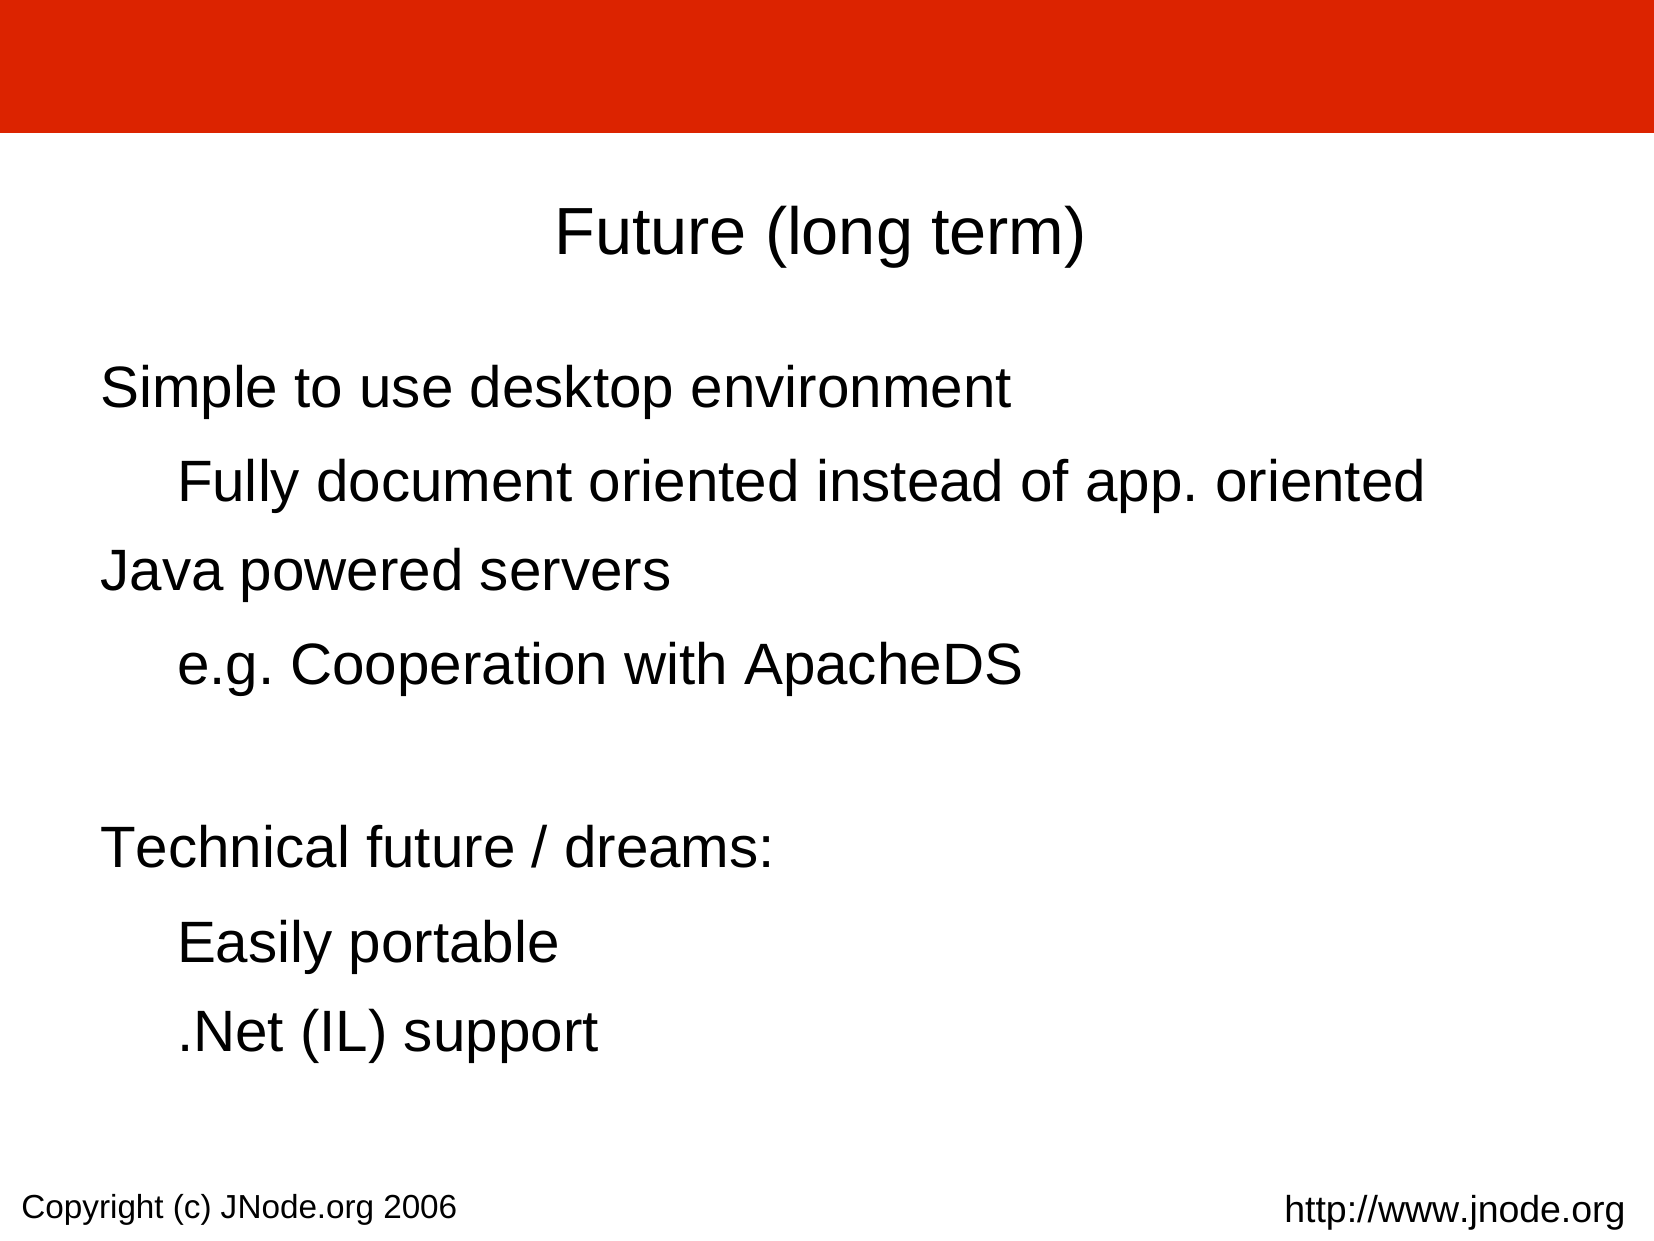

# Future (long term)
Simple to use desktop environment
Fully document oriented instead of app. oriented
Java powered servers
e.g. Cooperation with ApacheDS
Technical future / dreams:
Easily portable
.Net (IL) support